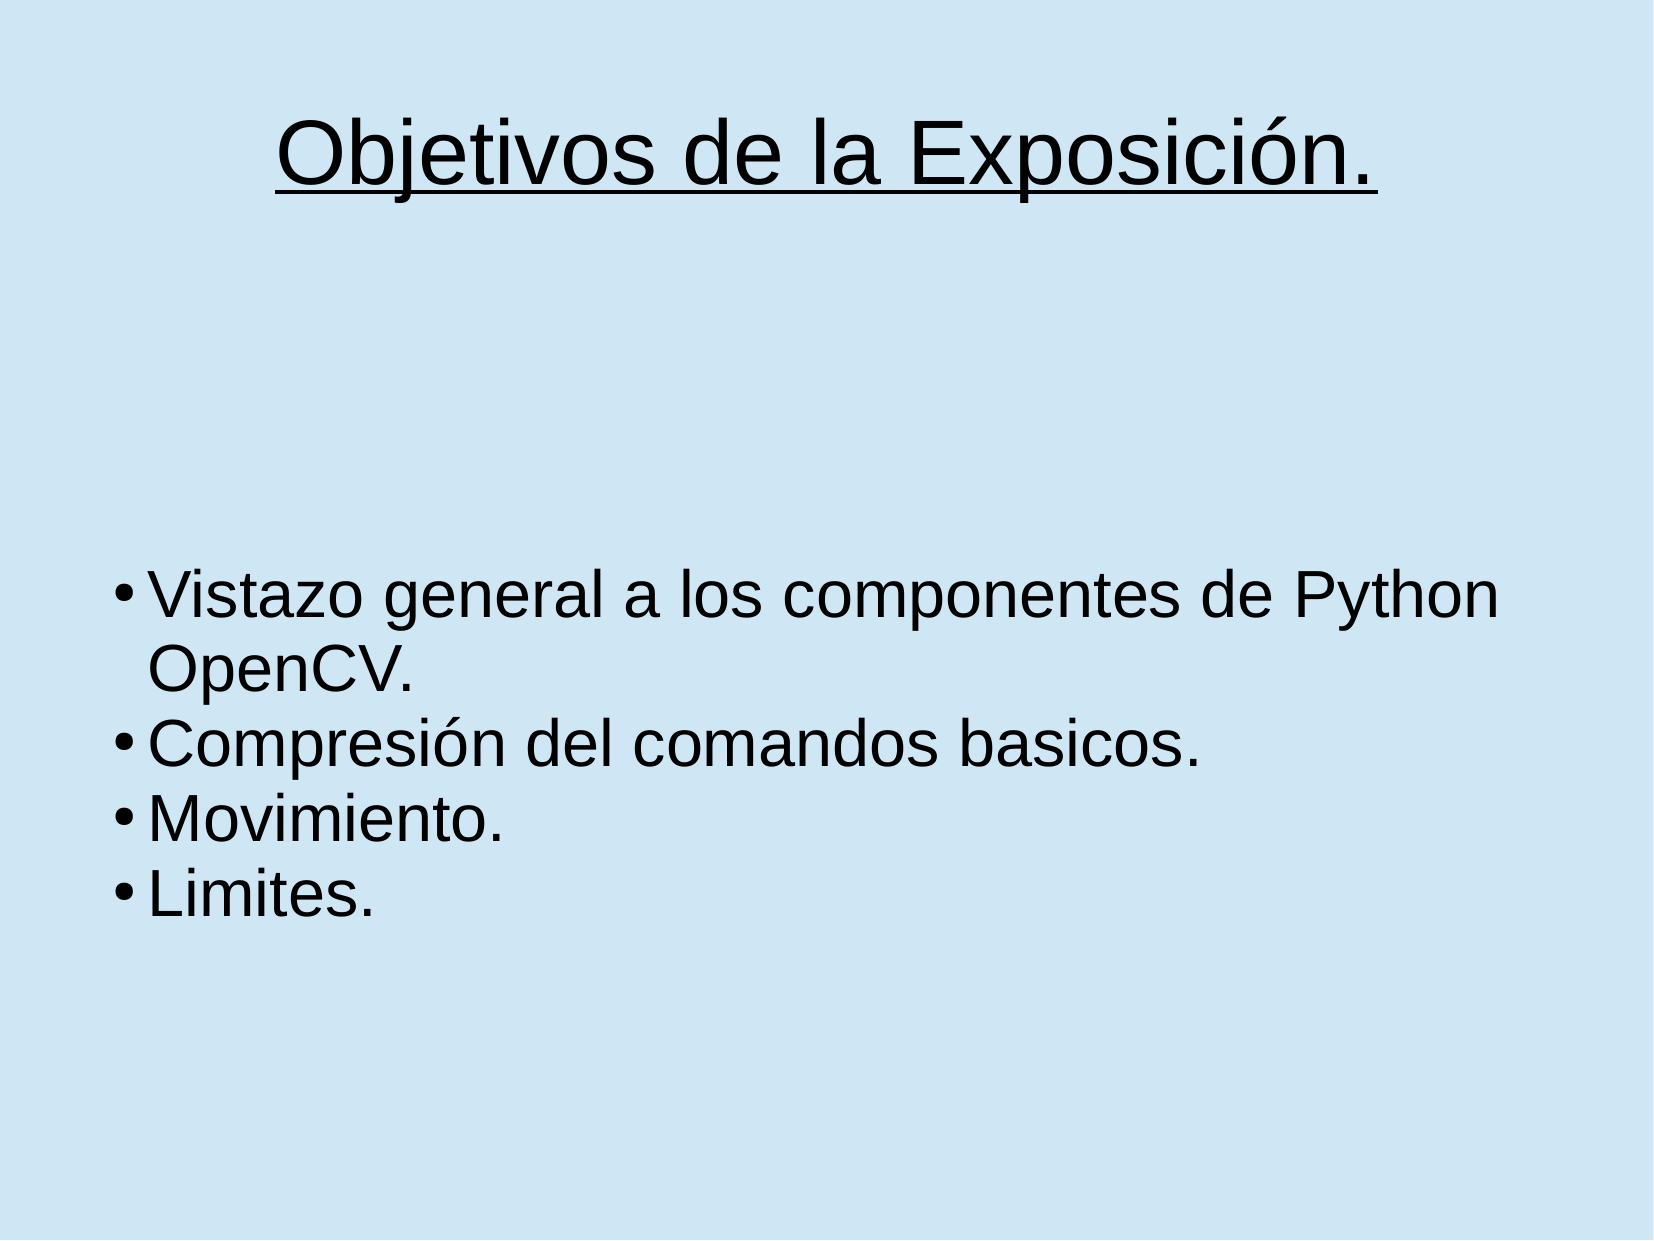

# Objetivos de la Exposición.
Vistazo general a los componentes de Python OpenCV.
Compresión del comandos basicos.
Movimiento.
Limites.